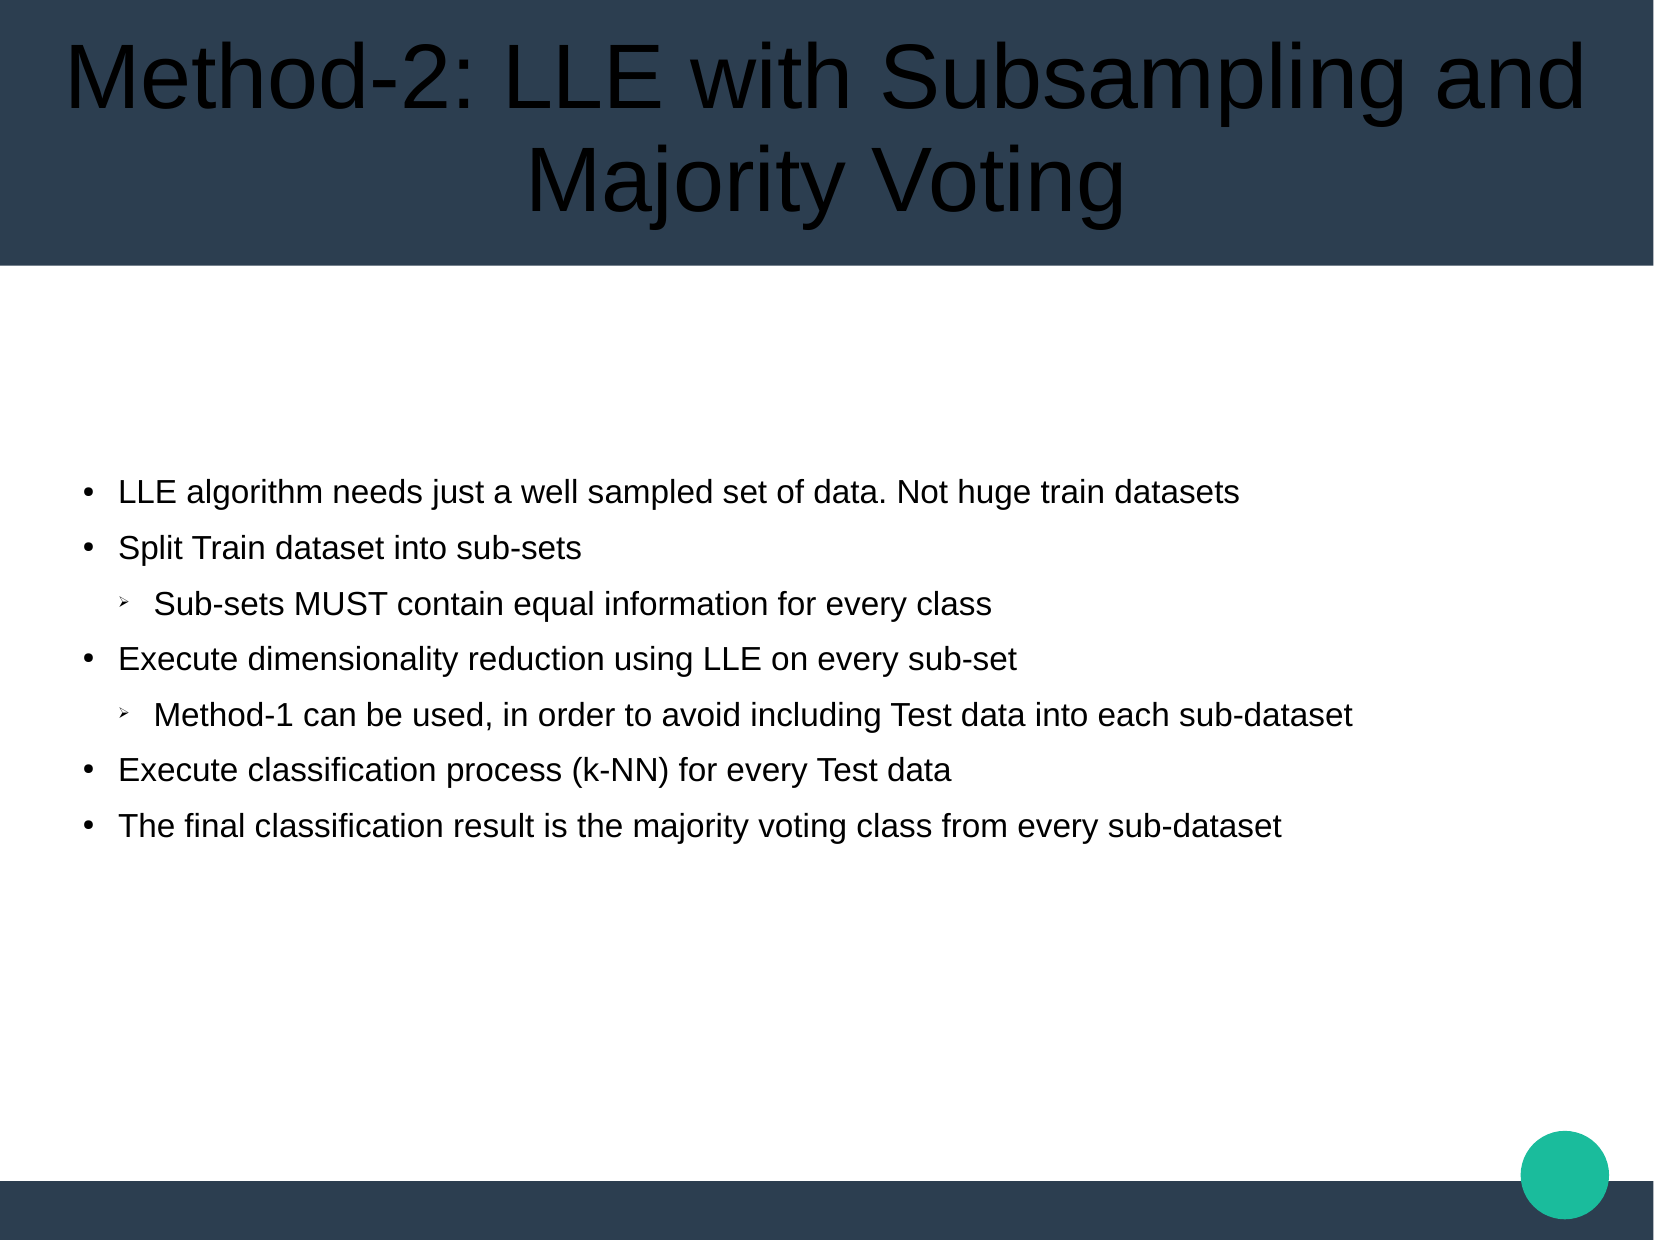

# Method-2: LLE with Subsampling and Majority Voting
LLE algorithm needs just a well sampled set of data. Not huge train datasets
Split Train dataset into sub-sets
Sub-sets MUST contain equal information for every class
Execute dimensionality reduction using LLE on every sub-set
Method-1 can be used, in order to avoid including Test data into each sub-dataset
Execute classification process (k-NN) for every Test data
The final classification result is the majority voting class from every sub-dataset